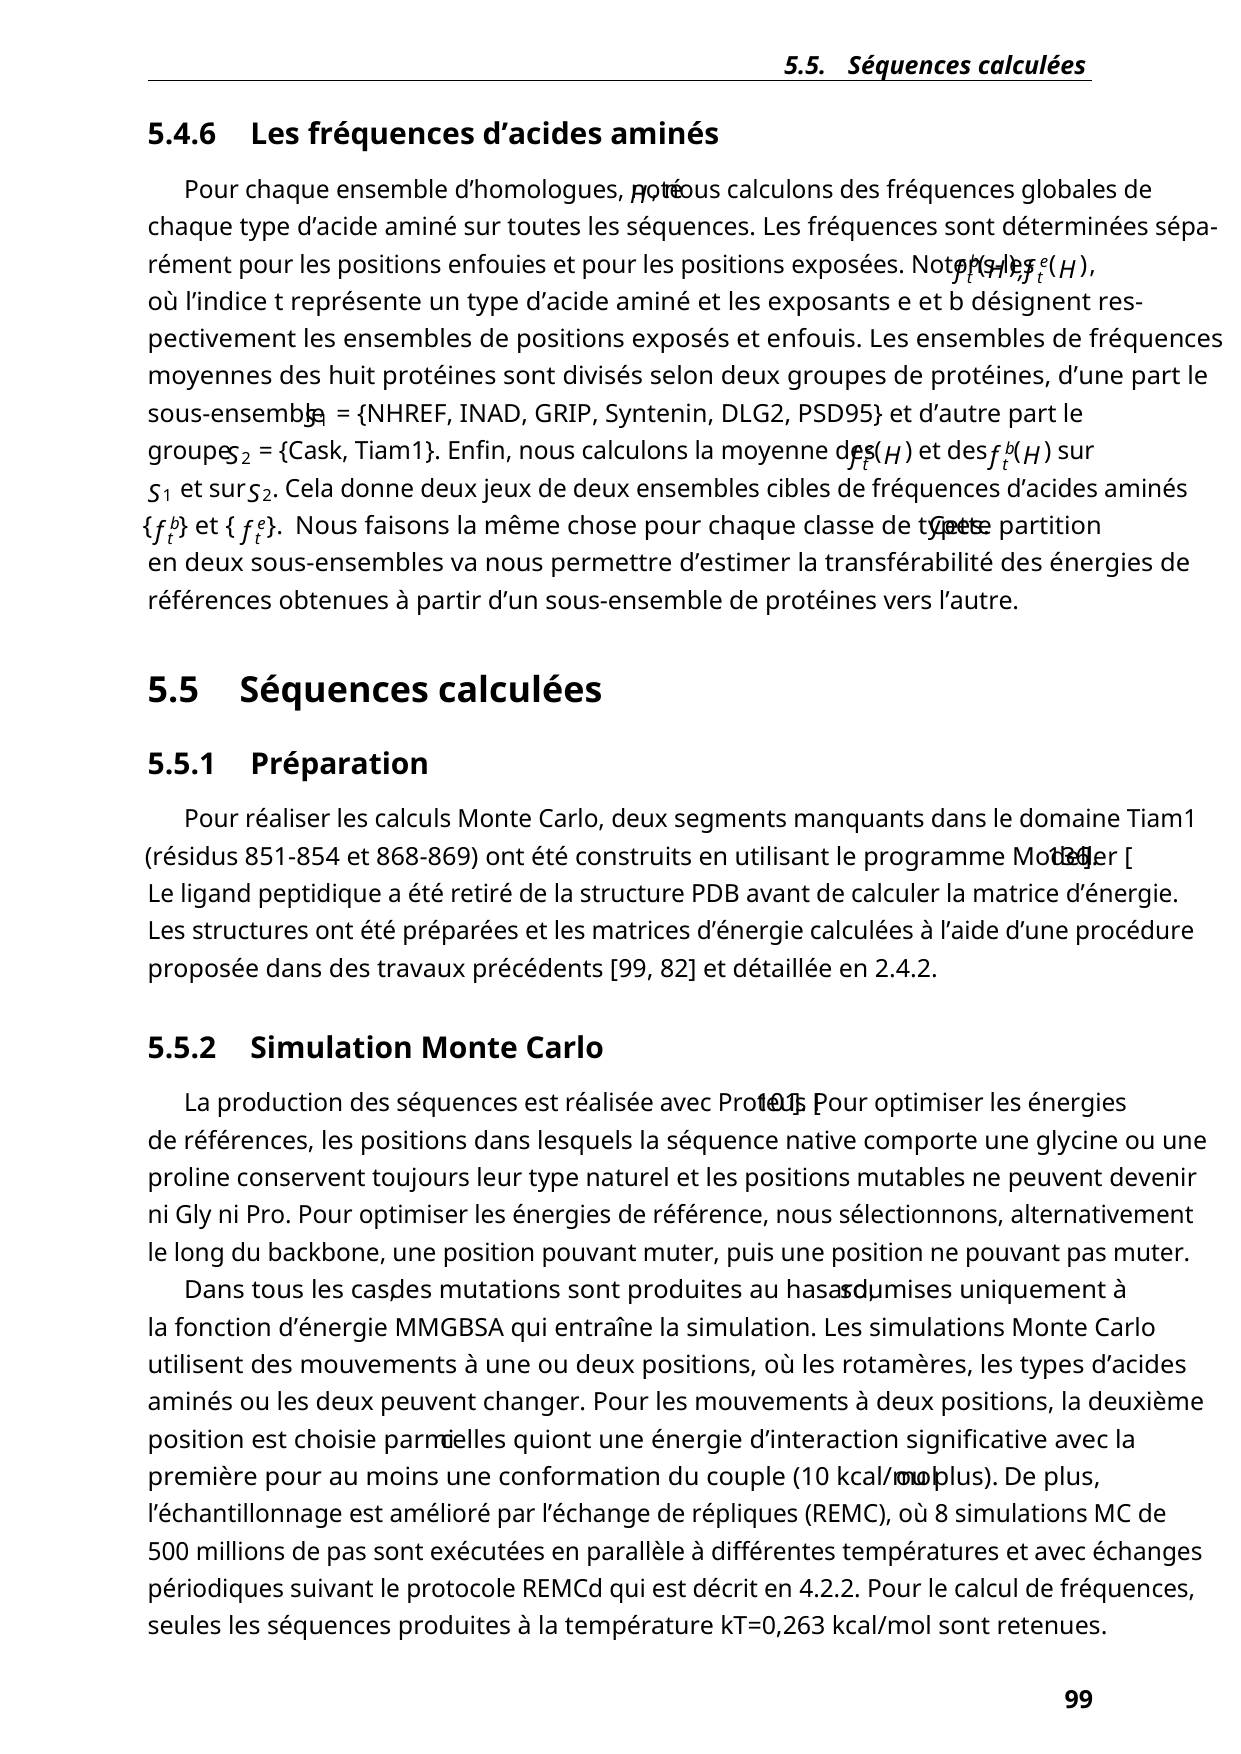

5.5.
Séquences calculées
5.4.6
Les fréquences d’acides aminés
Pour chaque ensemble d’homologues, noté
, nous calculons des fréquences globales de
H
chaque type d’acide aminé sur toutes les séquences. Les fréquences sont déterminées sépa-
rément pour les positions enfouies et pour les positions exposées. Notons-les
(
)
(
)
,
b
e
f
H
,f
H
t
t
où l’indice t représente un type d’acide aminé et les exposants e et b désignent res-
pectivement les ensembles de positions exposés et enfouis. Les ensembles de fréquences
moyennes des huit protéines sont divisés selon deux groupes de protéines, d’une part le
sous-ensemble
= {NHREF, INAD, GRIP, Syntenin, DLG2, PSD95} et d’autre part le
S
1
groupe
= {Cask, Tiam1}. Enfin, nous calculons la moyenne des
(
) et des
(
) sur
e
b
S
f
H
f
H
2
t
t
et sur
. Cela donne deux jeux de deux ensembles cibles de fréquences d’acides aminés
S
S
1
2
{
} et {
}.
Nous faisons la même chose pour chaque classe de types.
Cette partition
b
e
f
f
t
t
en deux sous-ensembles va nous permettre d’estimer la transférabilité des énergies de
références obtenues à partir d’un sous-ensemble de protéines vers l’autre.
5.5
Séquences calculées
5.5.1
Préparation
Pour réaliser les calculs Monte Carlo, deux segments manquants dans le domaine Tiam1
(résidus 851-854 et 868-869) ont été construits en utilisant le programme Modeller [
136
].
Le ligand peptidique a été retiré de la structure PDB avant de calculer la matrice d’énergie.
Les structures ont été préparées et les matrices d’énergie calculées à l’aide d’une procédure
proposée dans des travaux précédents [99, 82] et détaillée en 2.4.2.
5.5.2
Simulation Monte Carlo
La production des séquences est réalisée avec Proteus [
101
]. Pour optimiser les énergies
de références, les positions dans lesquels la séquence native comporte une glycine ou une
proline conservent toujours leur type naturel et les positions mutables ne peuvent devenir
ni Gly ni Pro. Pour optimiser les énergies de référence, nous sélectionnons, alternativement
le long du backbone, une position pouvant muter, puis une position ne pouvant pas muter.
Dans tous les cas,
des mutations sont produites au hasard,
soumises uniquement à
la fonction d’énergie MMGBSA qui entraîne la simulation. Les simulations Monte Carlo
utilisent des mouvements à une ou deux positions, où les rotamères, les types d’acides
aminés ou les deux peuvent changer. Pour les mouvements à deux positions, la deuxième
position est choisie parmi
celles qui
ont une énergie d’interaction significative avec la
première pour au moins une conformation du couple (10 kcal/mol
ou plus).
De plus,
l’échantillonnage est amélioré par l’échange de répliques (REMC), où 8 simulations MC de
500 millions de pas sont exécutées en parallèle à différentes températures et avec échanges
périodiques suivant le protocole REMCd qui est décrit en 4.2.2. Pour le calcul de fréquences,
seules les séquences produites à la température kT=0,263 kcal/mol sont retenues.
99